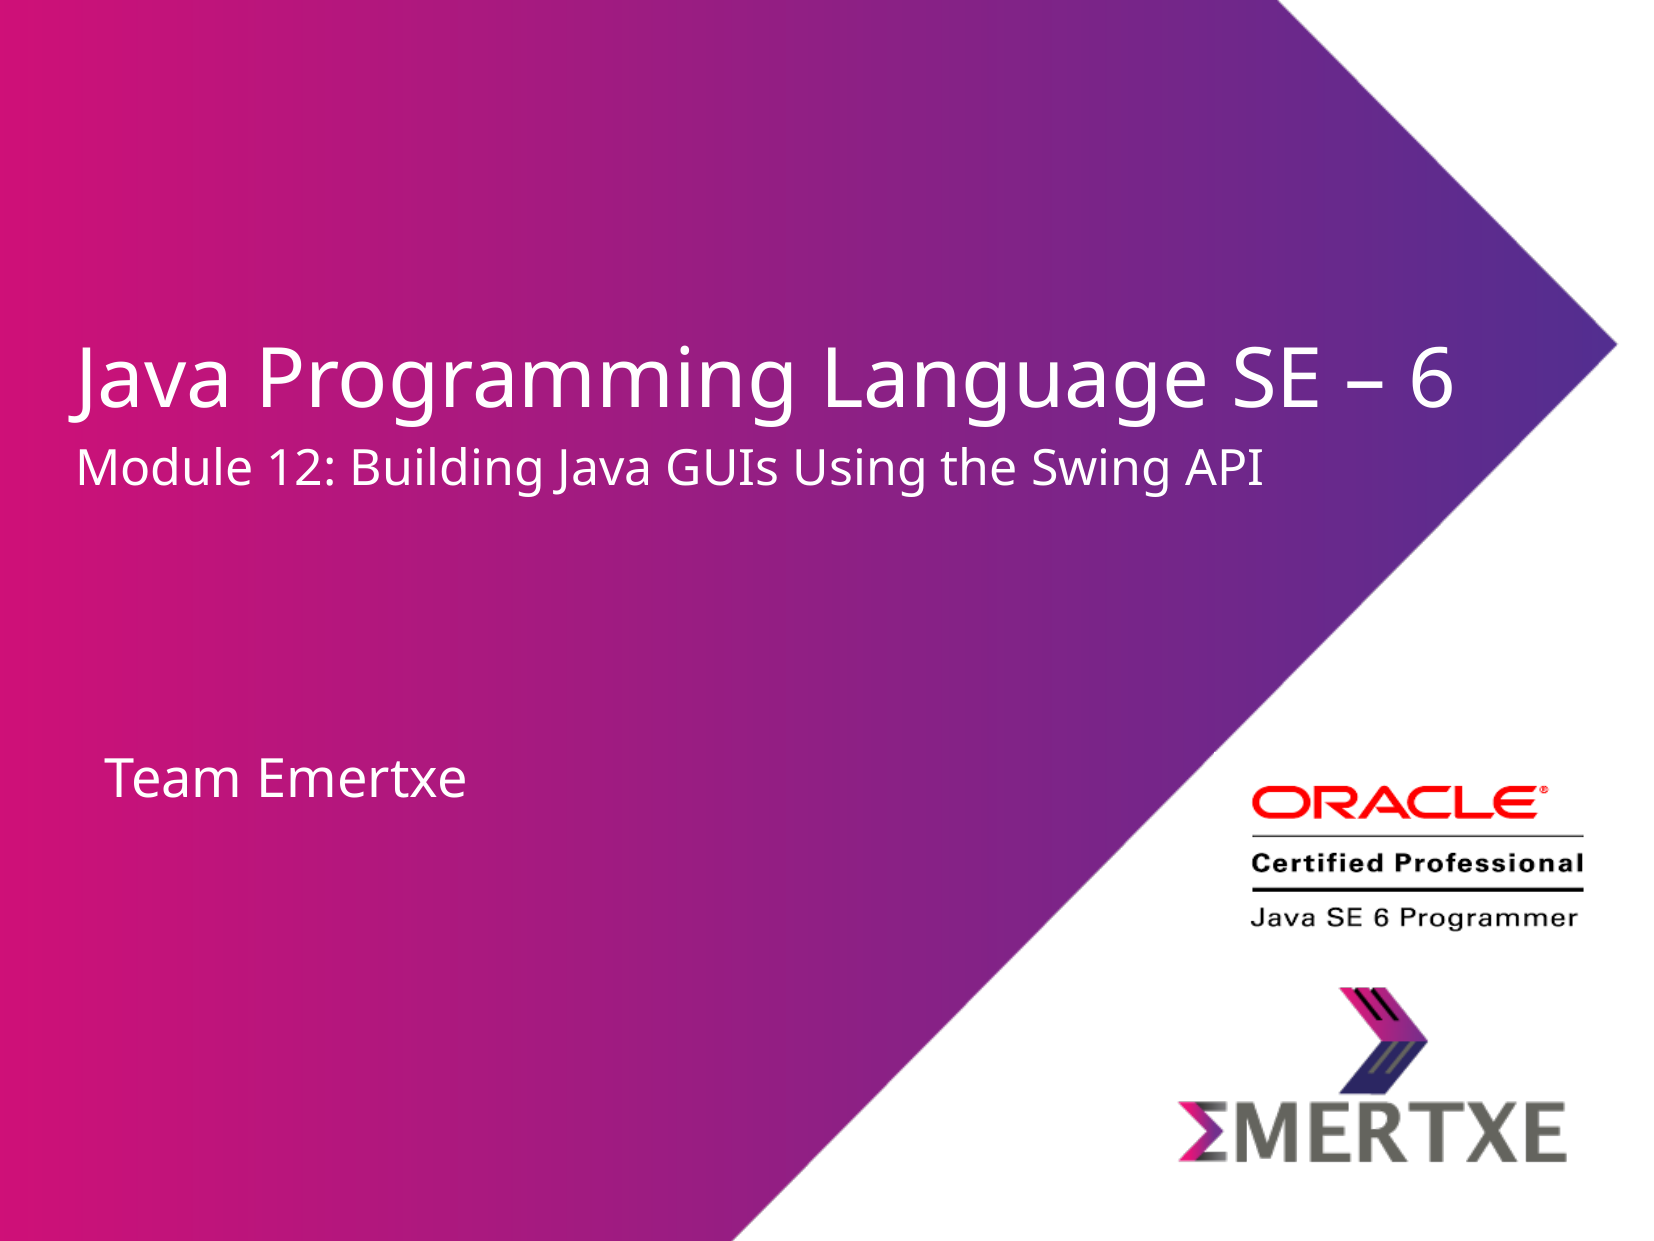

# Java Programming Language SE – 6 Module 12: Building Java GUIs Using the Swing API